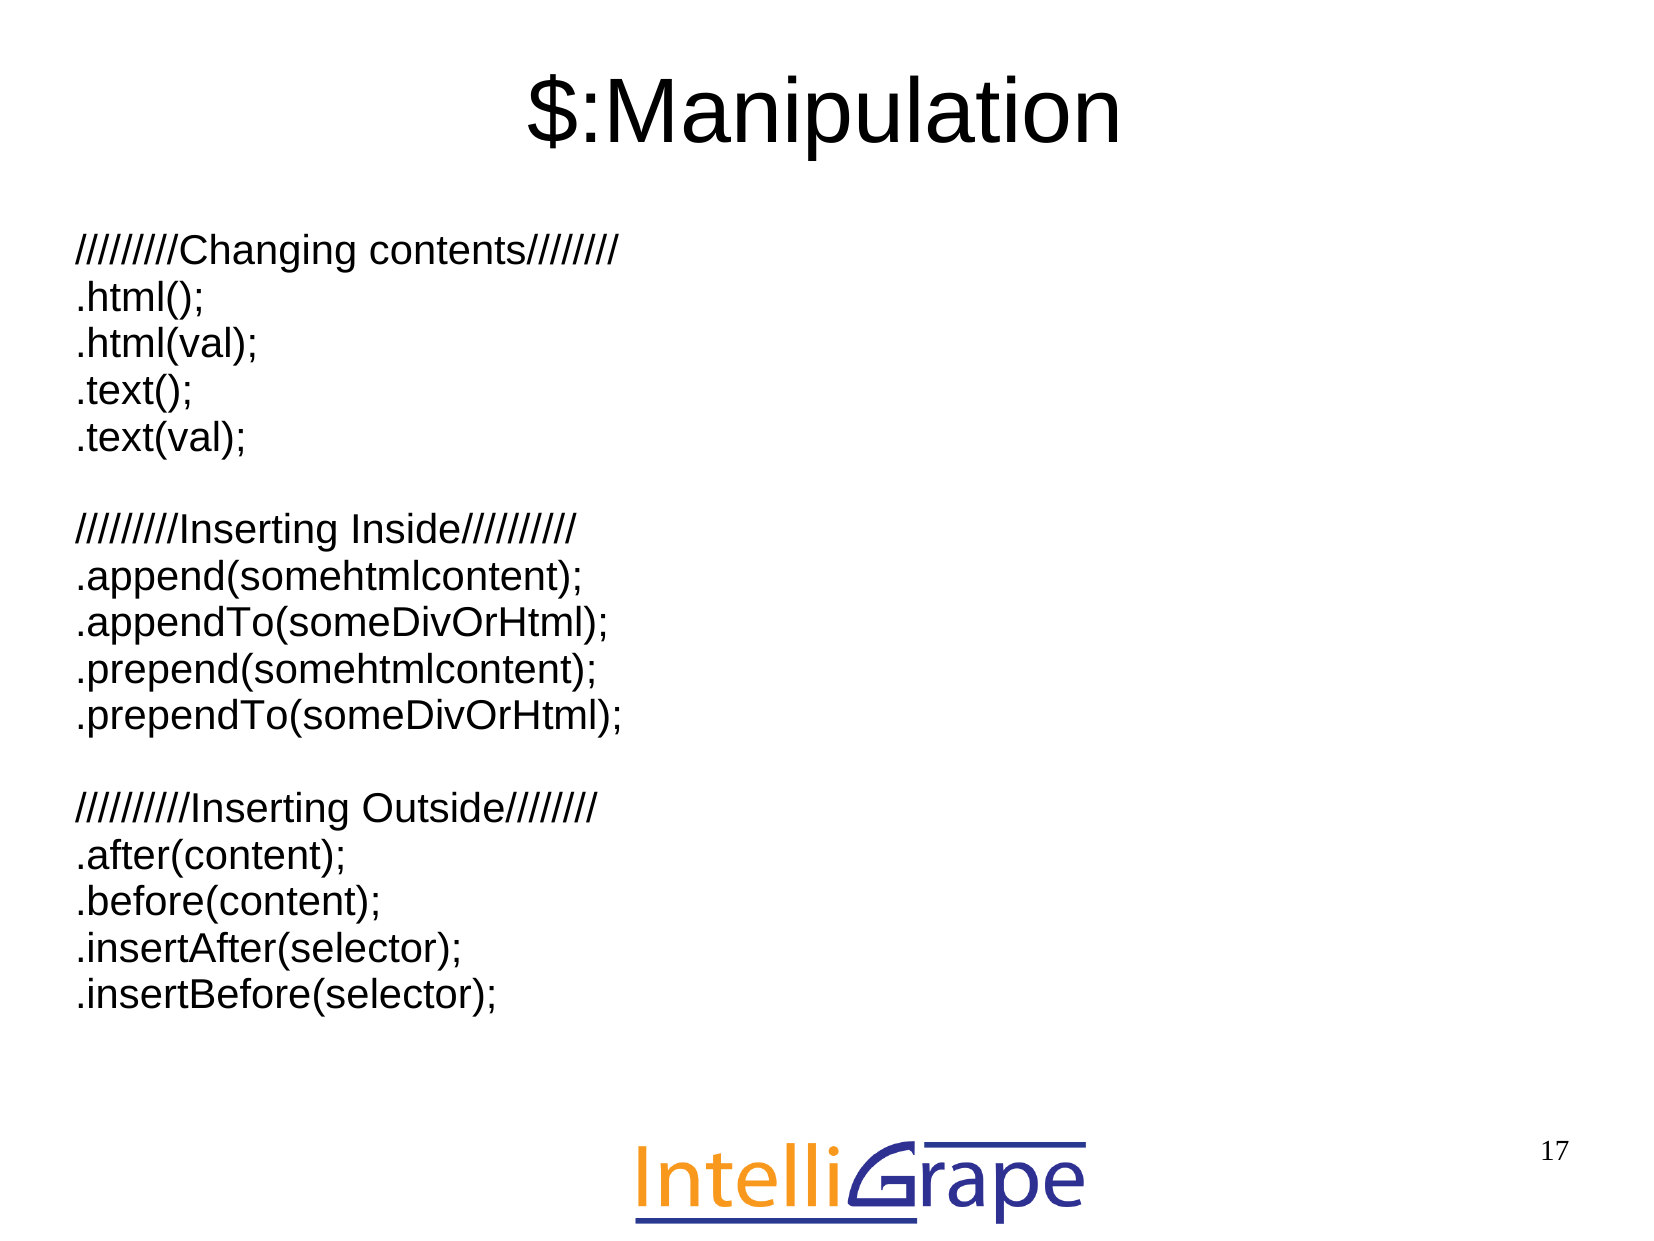

# $:Manipulation
/////////Changing contents////////
.html();
.html(val);
.text();
.text(val);
/////////Inserting Inside//////////
.append(somehtmlcontent);
.appendTo(someDivOrHtml);
.prepend(somehtmlcontent);
.prependTo(someDivOrHtml);
//////////Inserting Outside////////
.after(content);
.before(content);
.insertAfter(selector);
.insertBefore(selector);
17